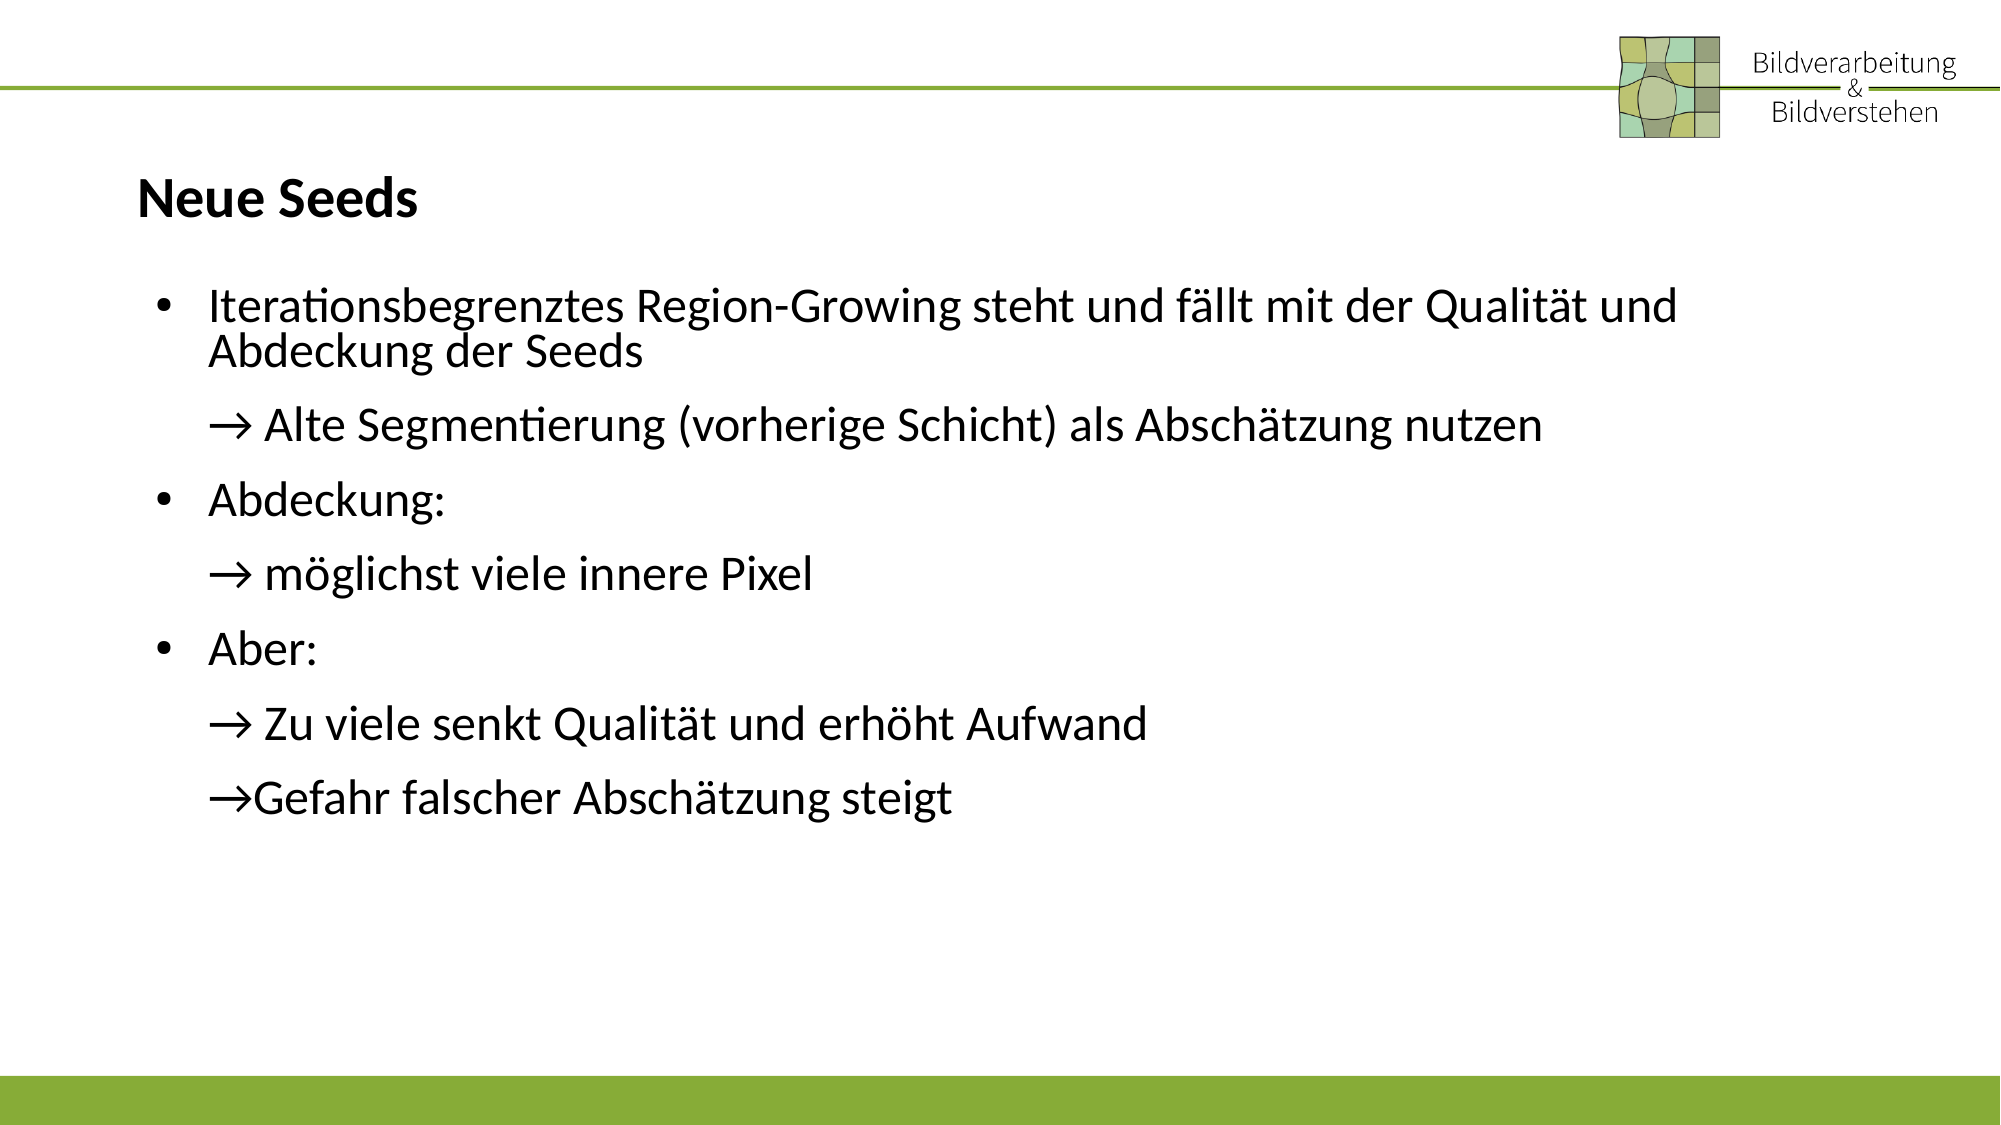

# Neue Seeds
Iterationsbegrenztes Region-Growing steht und fällt mit der Qualität und Abdeckung der Seeds
→ Alte Segmentierung (vorherige Schicht) als Abschätzung nutzen
Abdeckung:
→ möglichst viele innere Pixel
Aber:
→ Zu viele senkt Qualität und erhöht Aufwand
→Gefahr falscher Abschätzung steigt